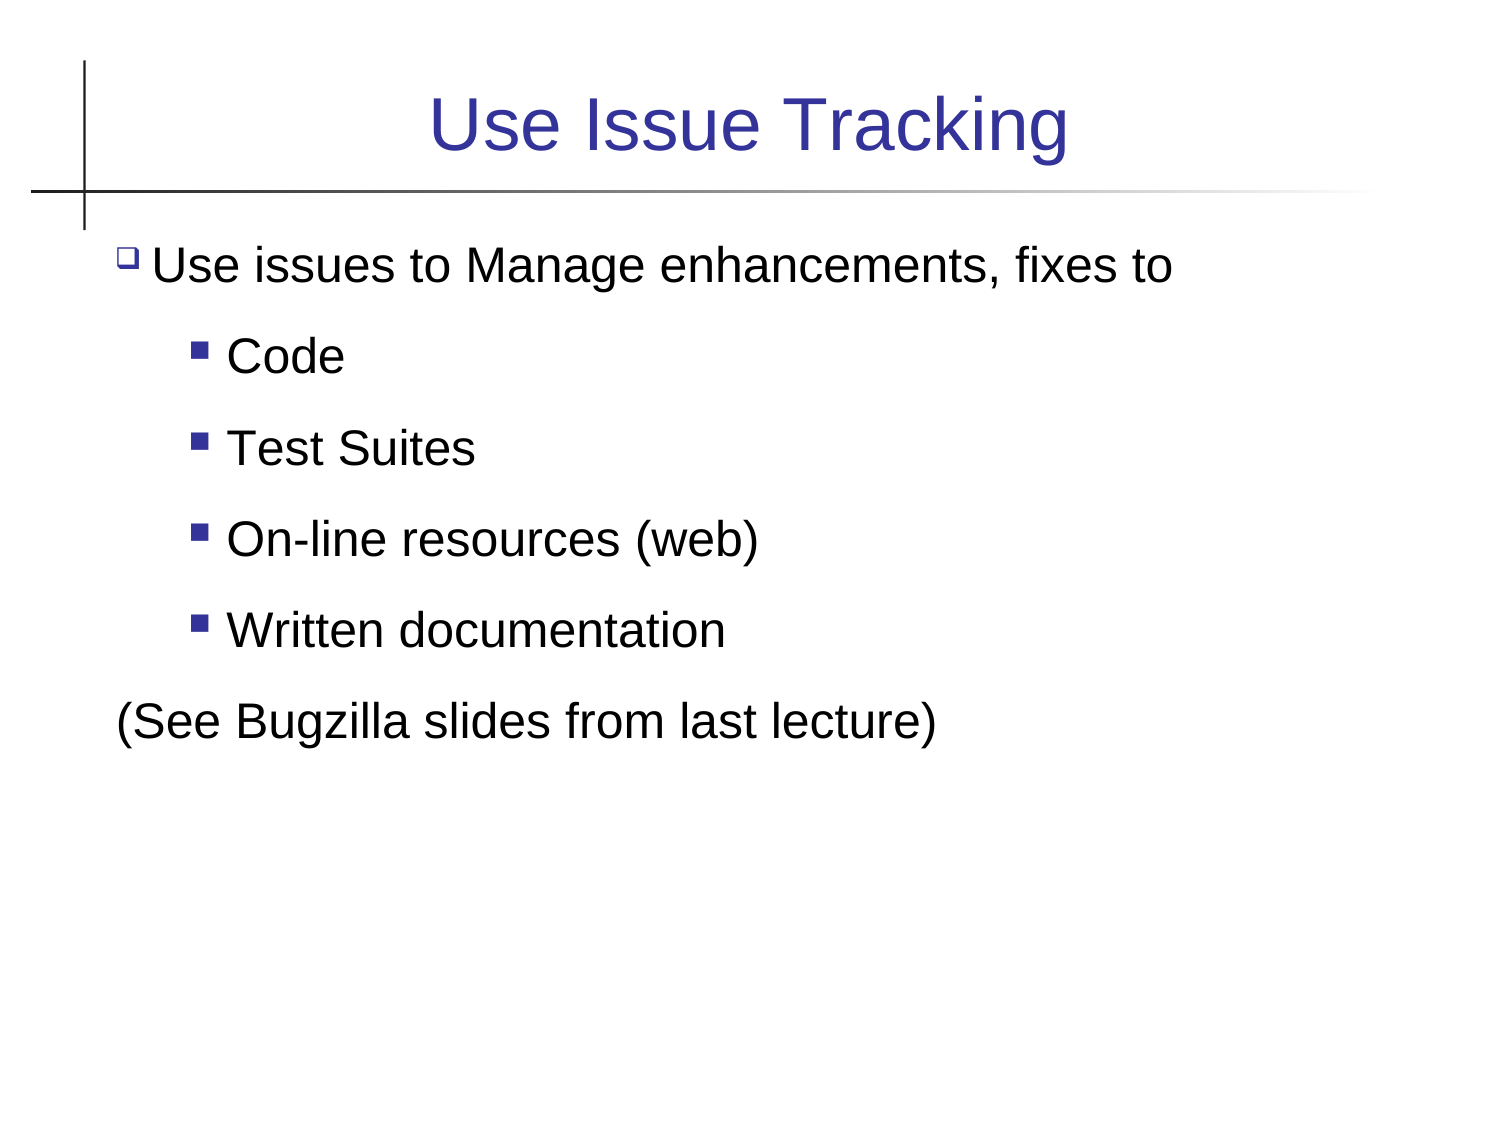

# Use Issue Tracking
Use issues to Manage enhancements, fixes to
Code
Test Suites
On-line resources (web)
Written documentation
(See Bugzilla slides from last lecture)